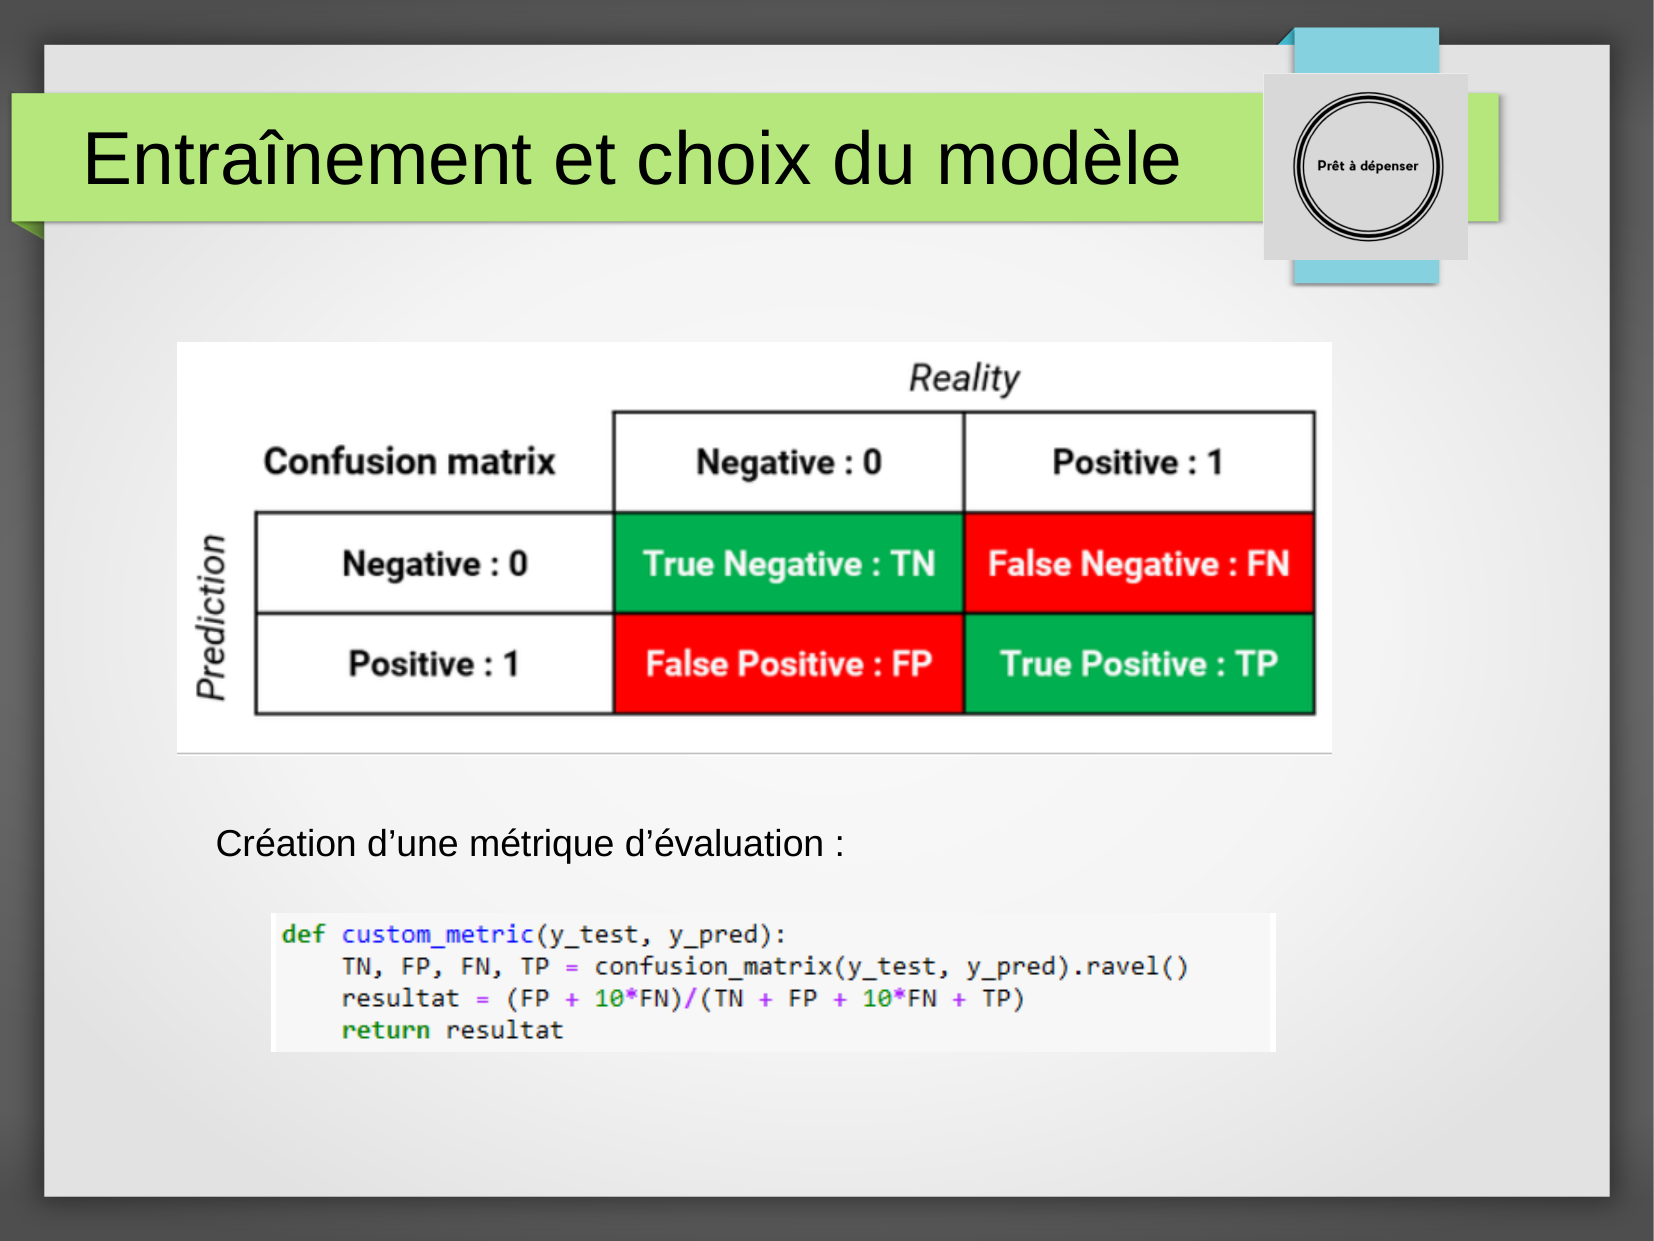

# Entraînement et choix du modèle
Création d’une métrique d’évaluation :